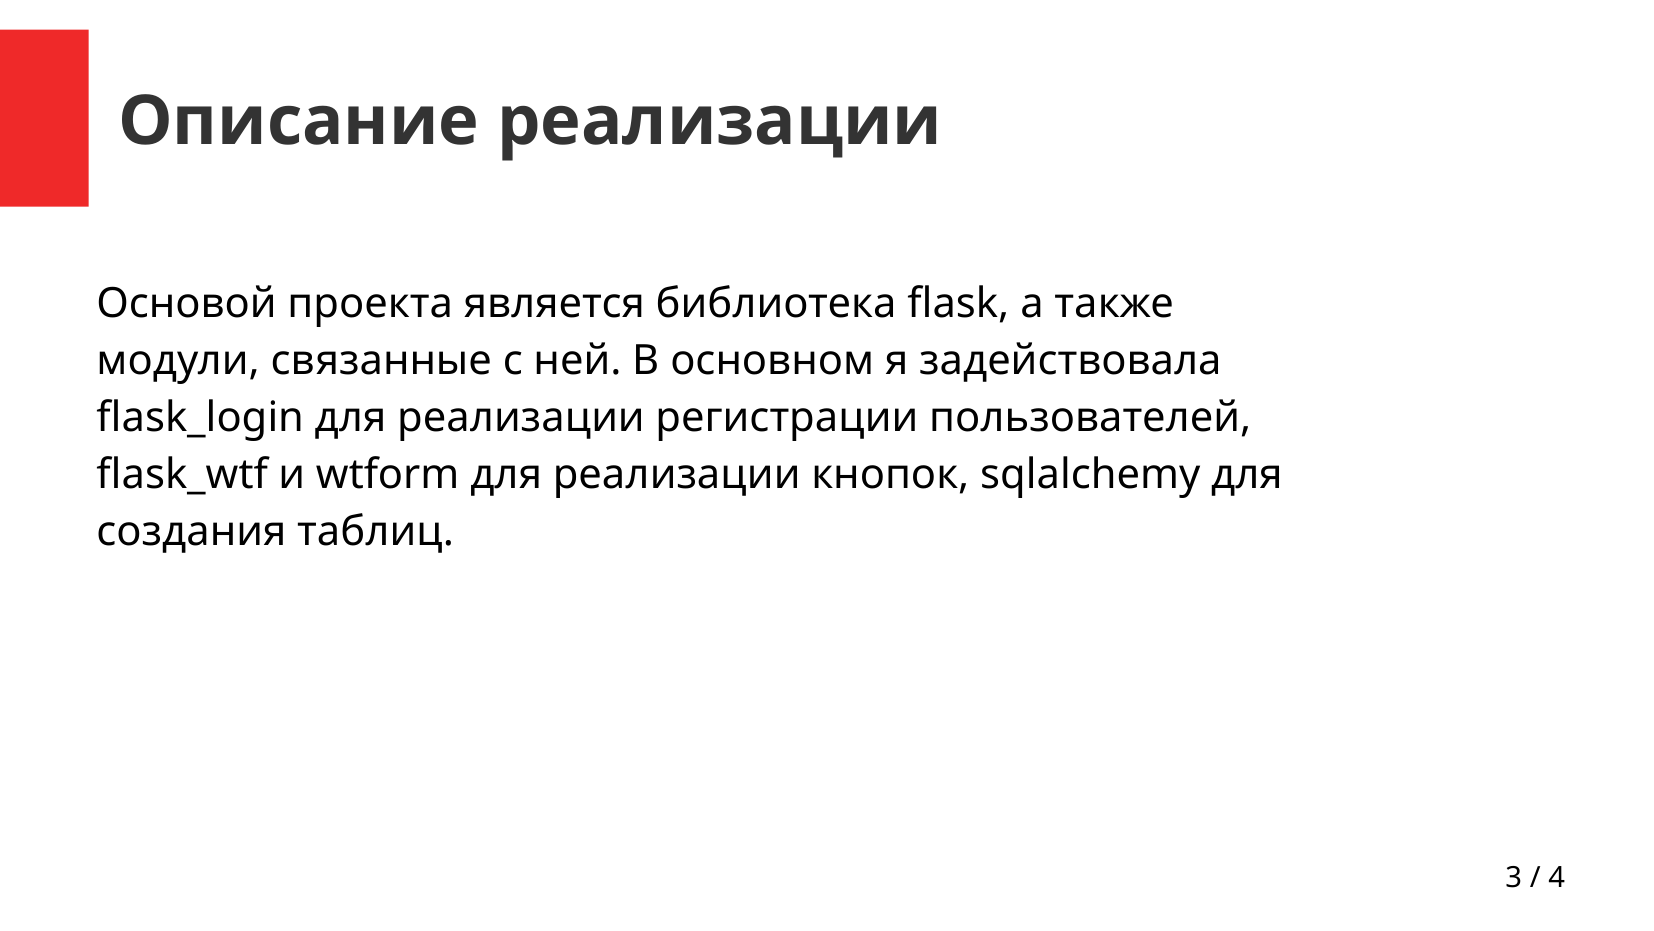

# Описание реализации
Основой проекта является библиотека flask, а также модули, связанные с ней. В основном я задействовала flask_login для реализации регистрации пользователей, flask_wtf и wtform для реализации кнопок, sqlalchemy для создания таблиц.
3